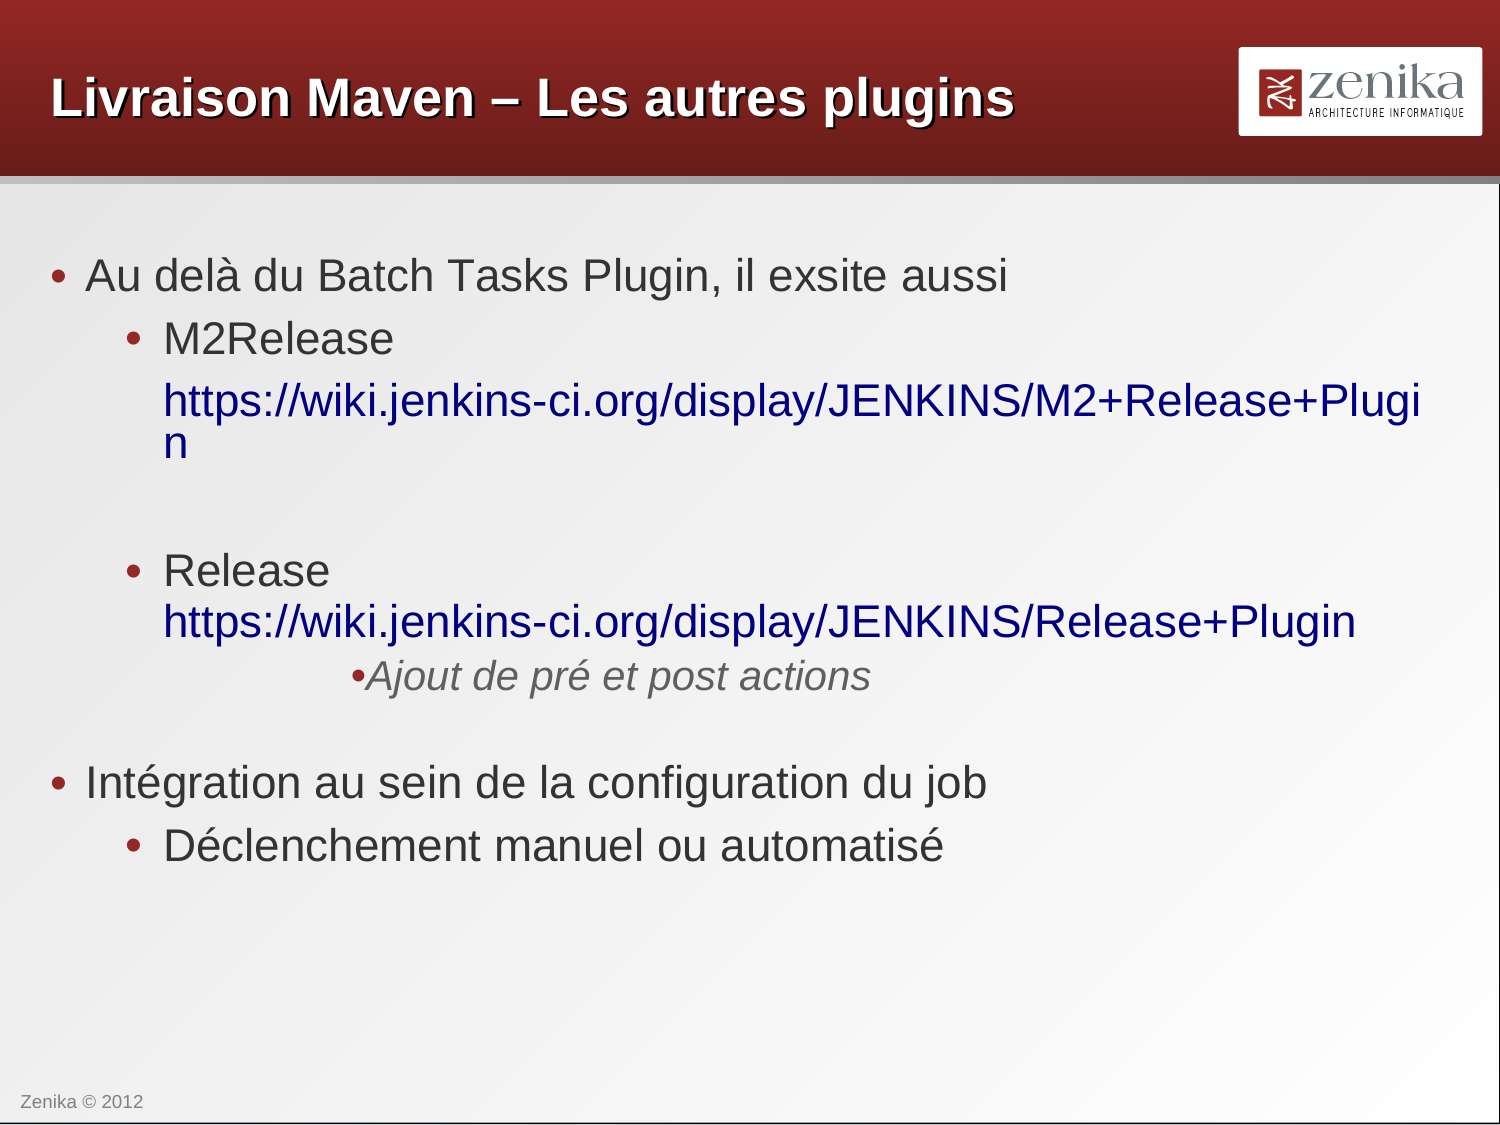

# Livraison Maven – Les autres plugins
Au delà du Batch Tasks Plugin, il exsite aussi
M2Release
https://wiki.jenkins-ci.org/display/JENKINS/M2+Release+Plugin
Release
https://wiki.jenkins-ci.org/display/JENKINS/Release+Plugin
Ajout de pré et post actions
Intégration au sein de la configuration du job
Déclenchement manuel ou automatisé